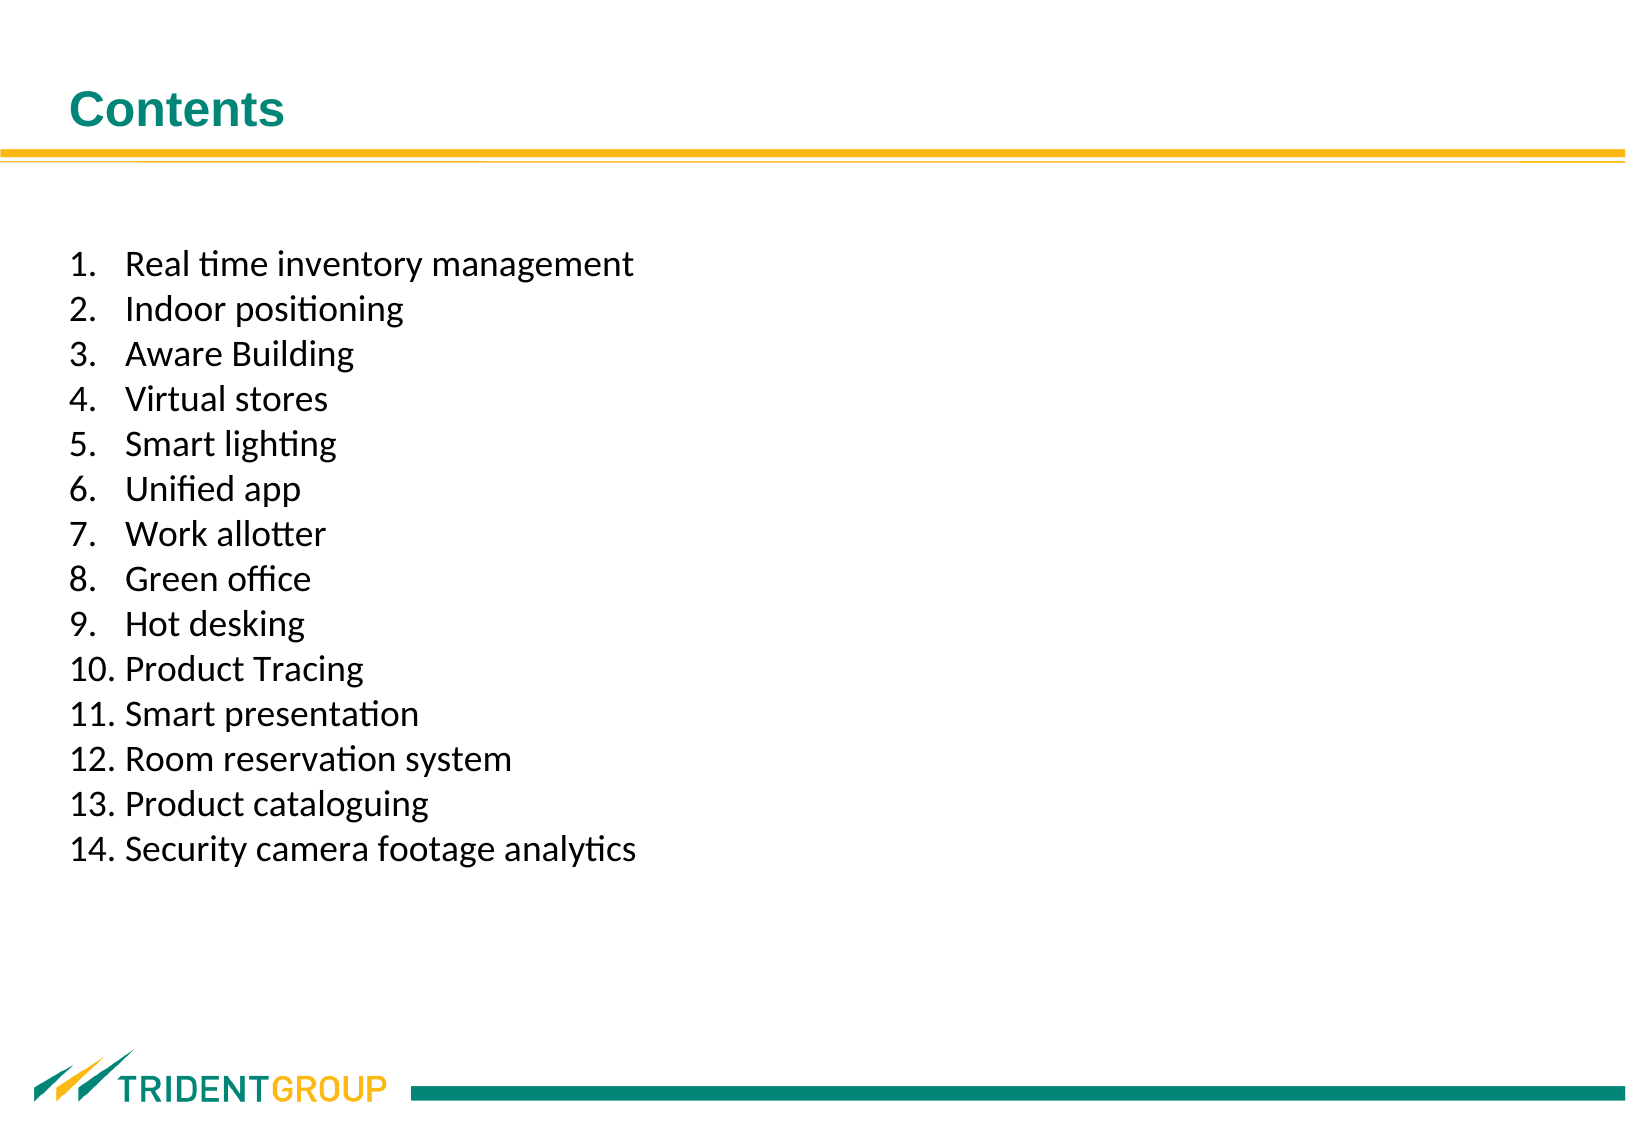

# Contents
Real time inventory management
Indoor positioning
Aware Building
Virtual stores
Smart lighting
Unified app
Work allotter
Green office
Hot desking
Product Tracing
Smart presentation
Room reservation system
Product cataloguing
Security camera footage analytics